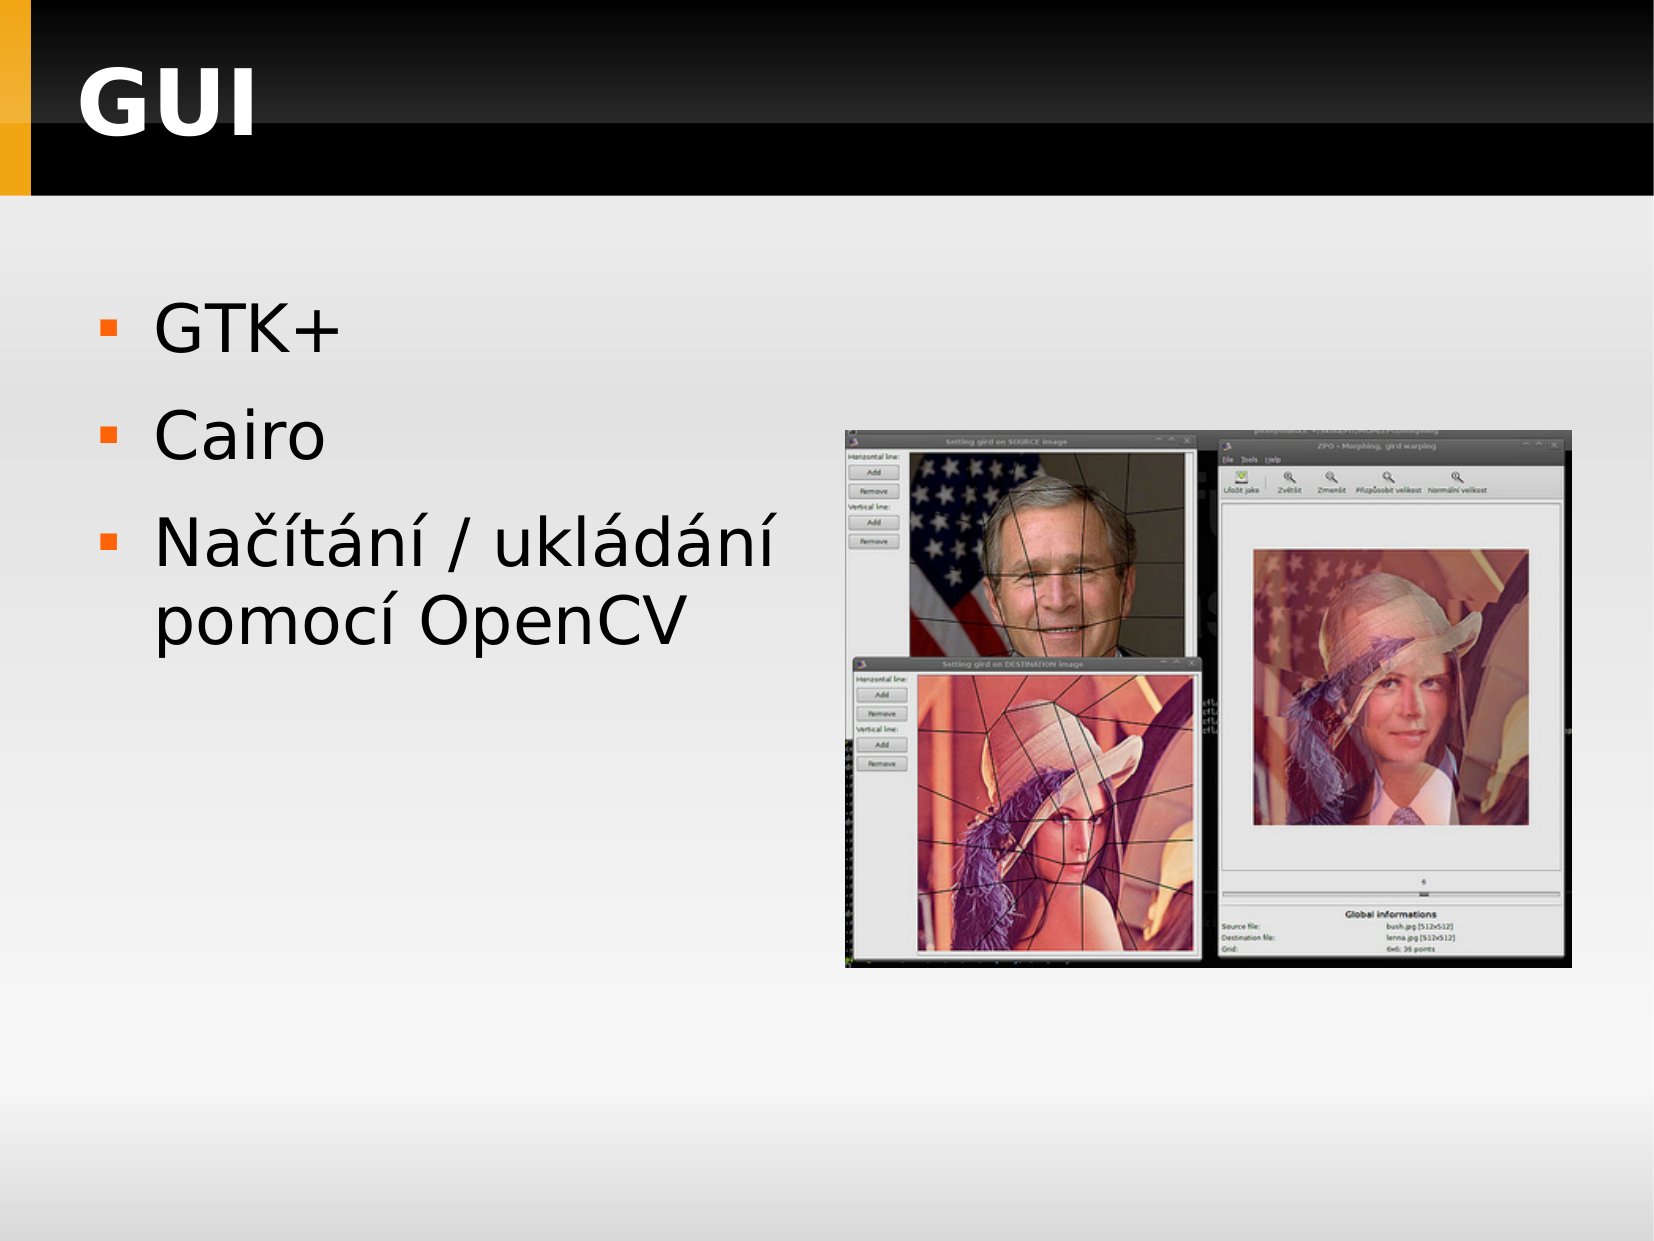

# GUI
GTK+
Cairo
Načítání / ukládání pomocí OpenCV